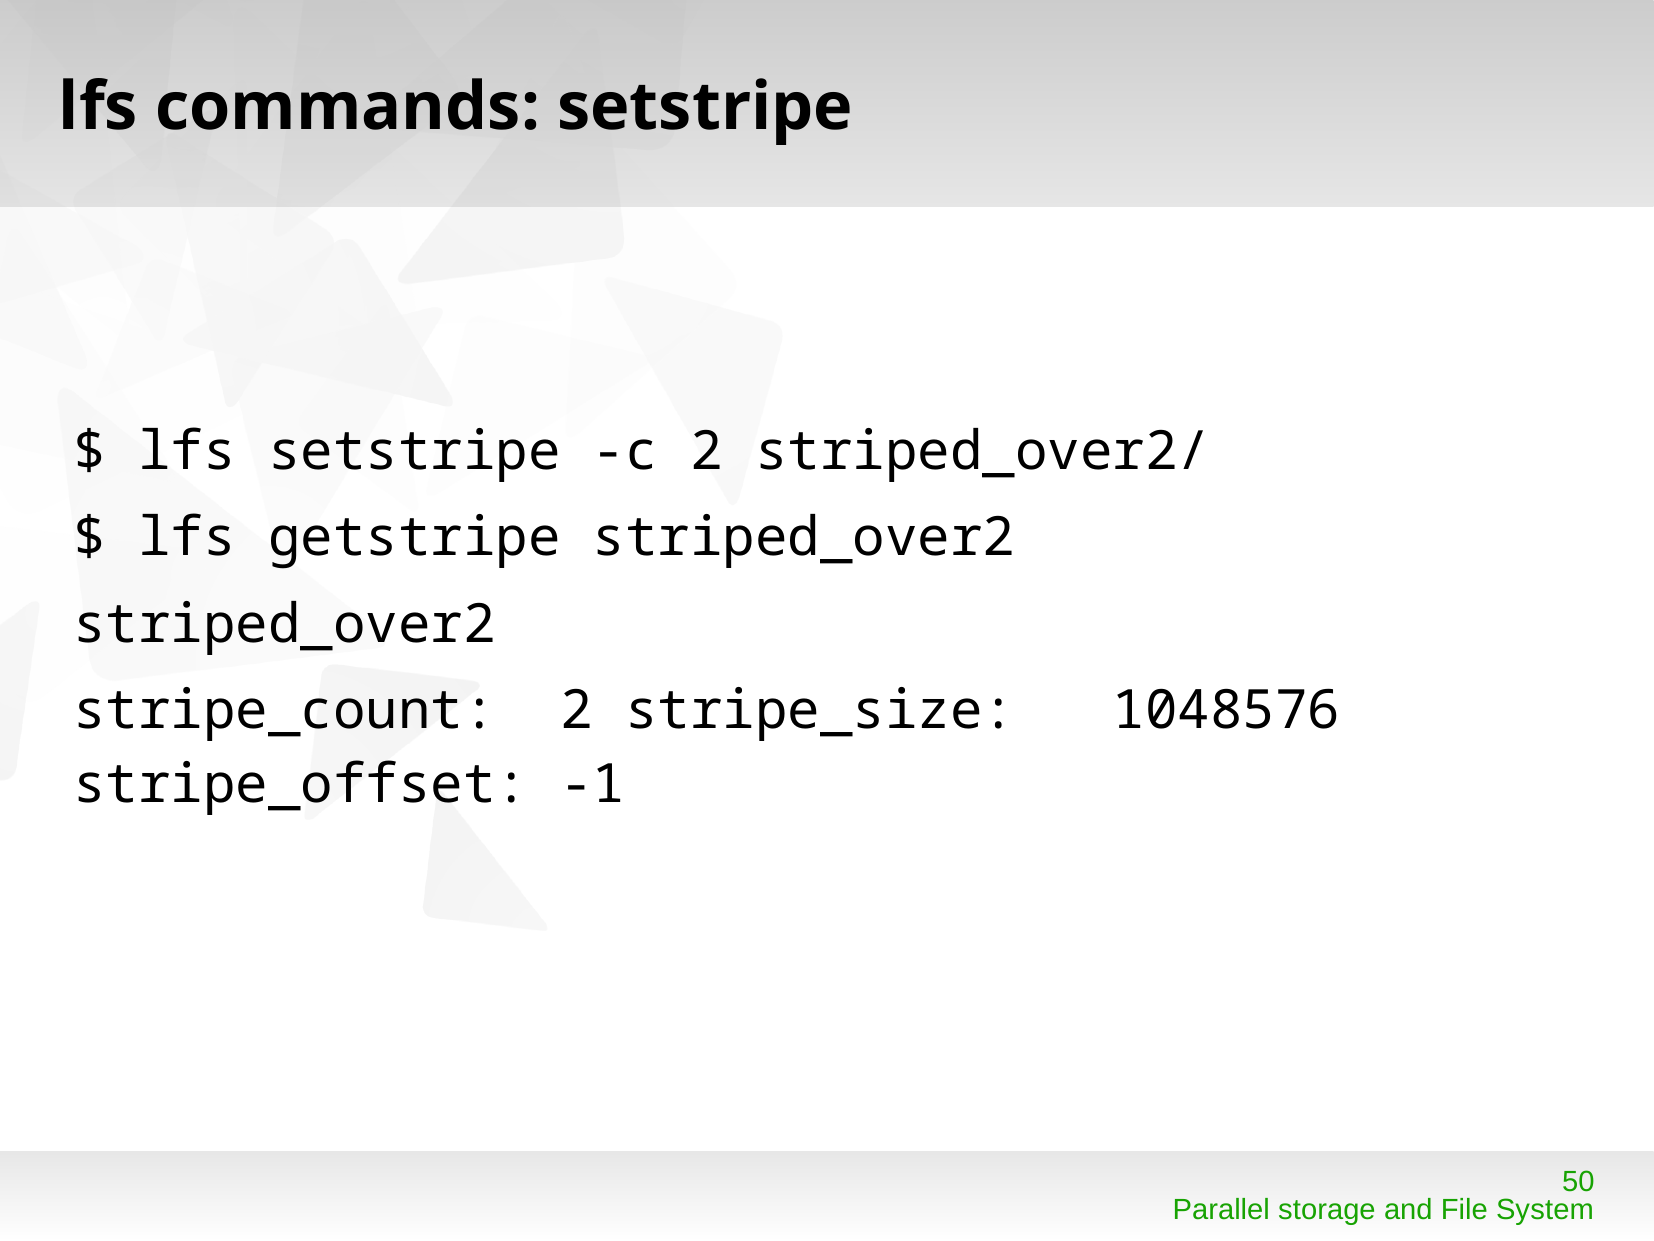

# lfs commands: setstripe
$ lfs setstripe -c 2 striped_over2/
$ lfs getstripe striped_over2
striped_over2
stripe_count: 2 stripe_size: 1048576 stripe_offset: -1
50
Parallel storage and File System